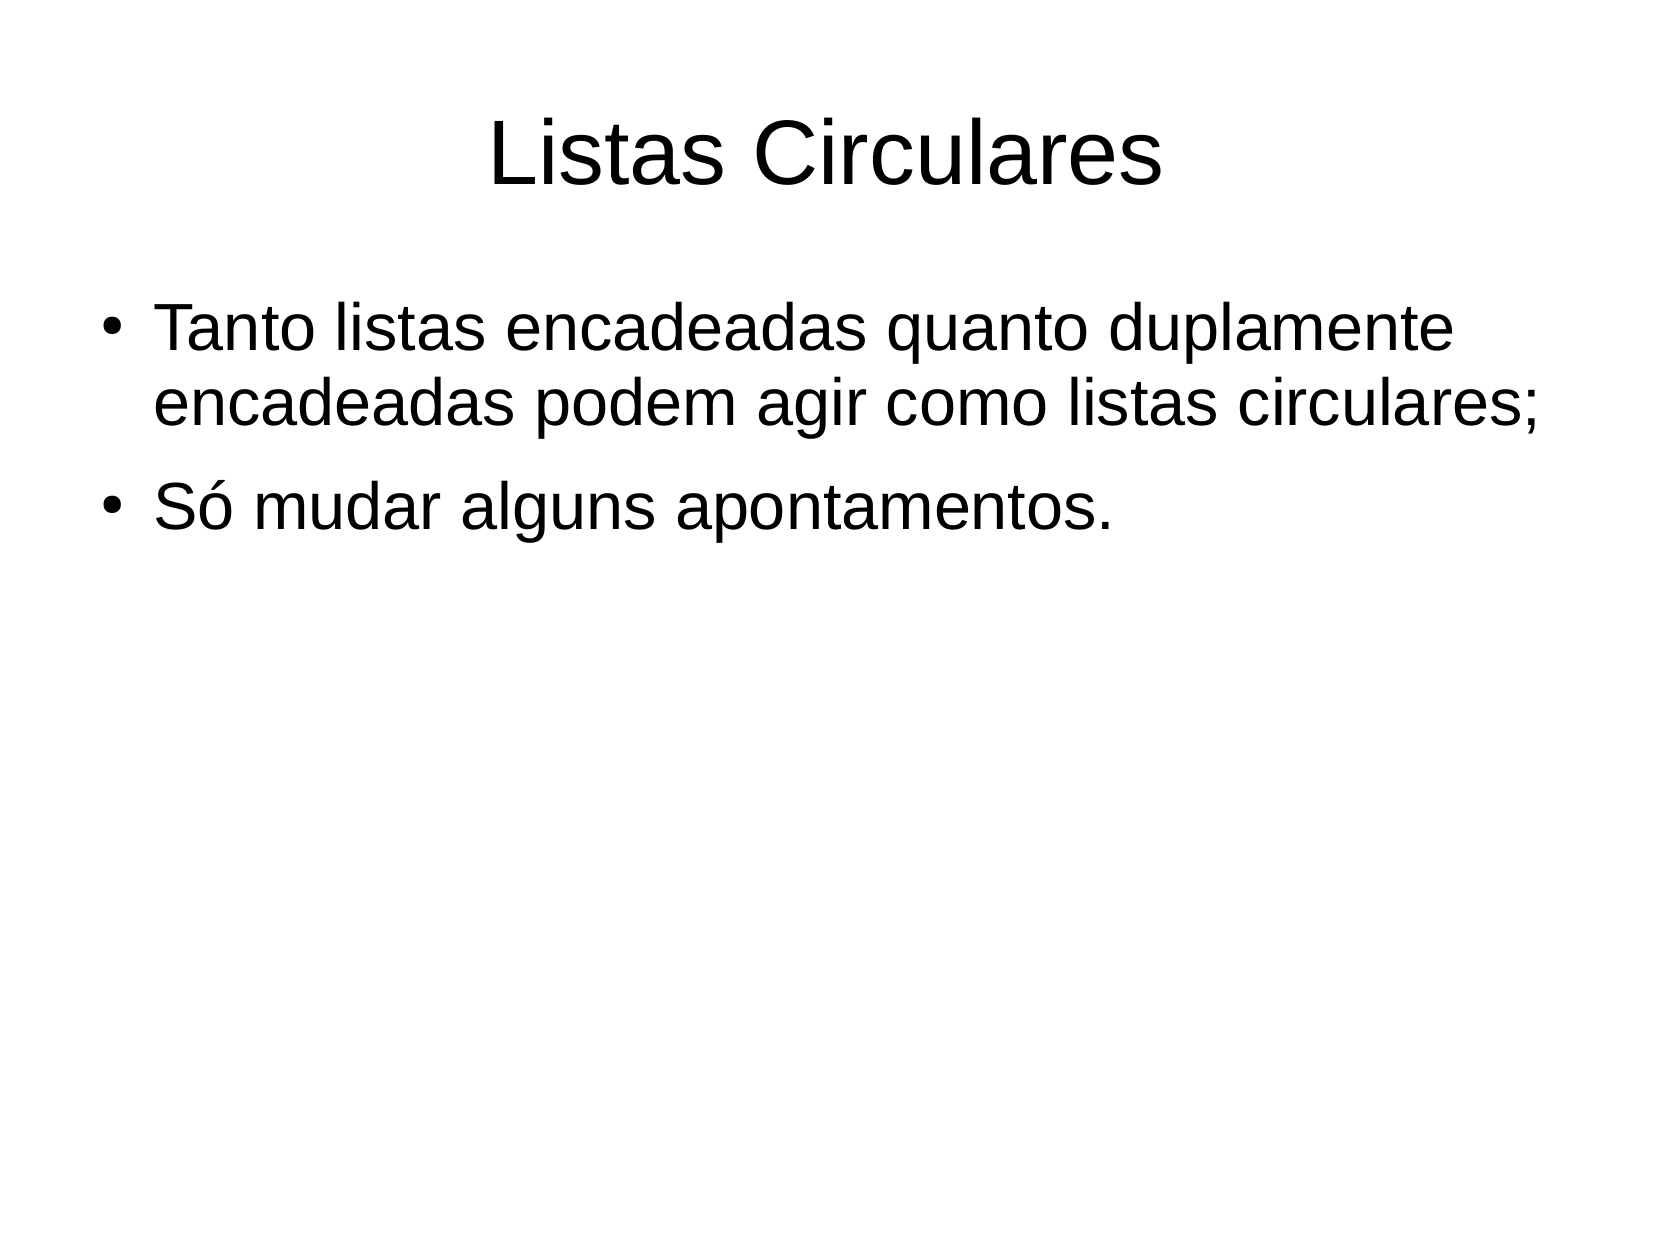

# Listas Circulares
Tanto listas encadeadas quanto duplamente encadeadas podem agir como listas circulares;
Só mudar alguns apontamentos.